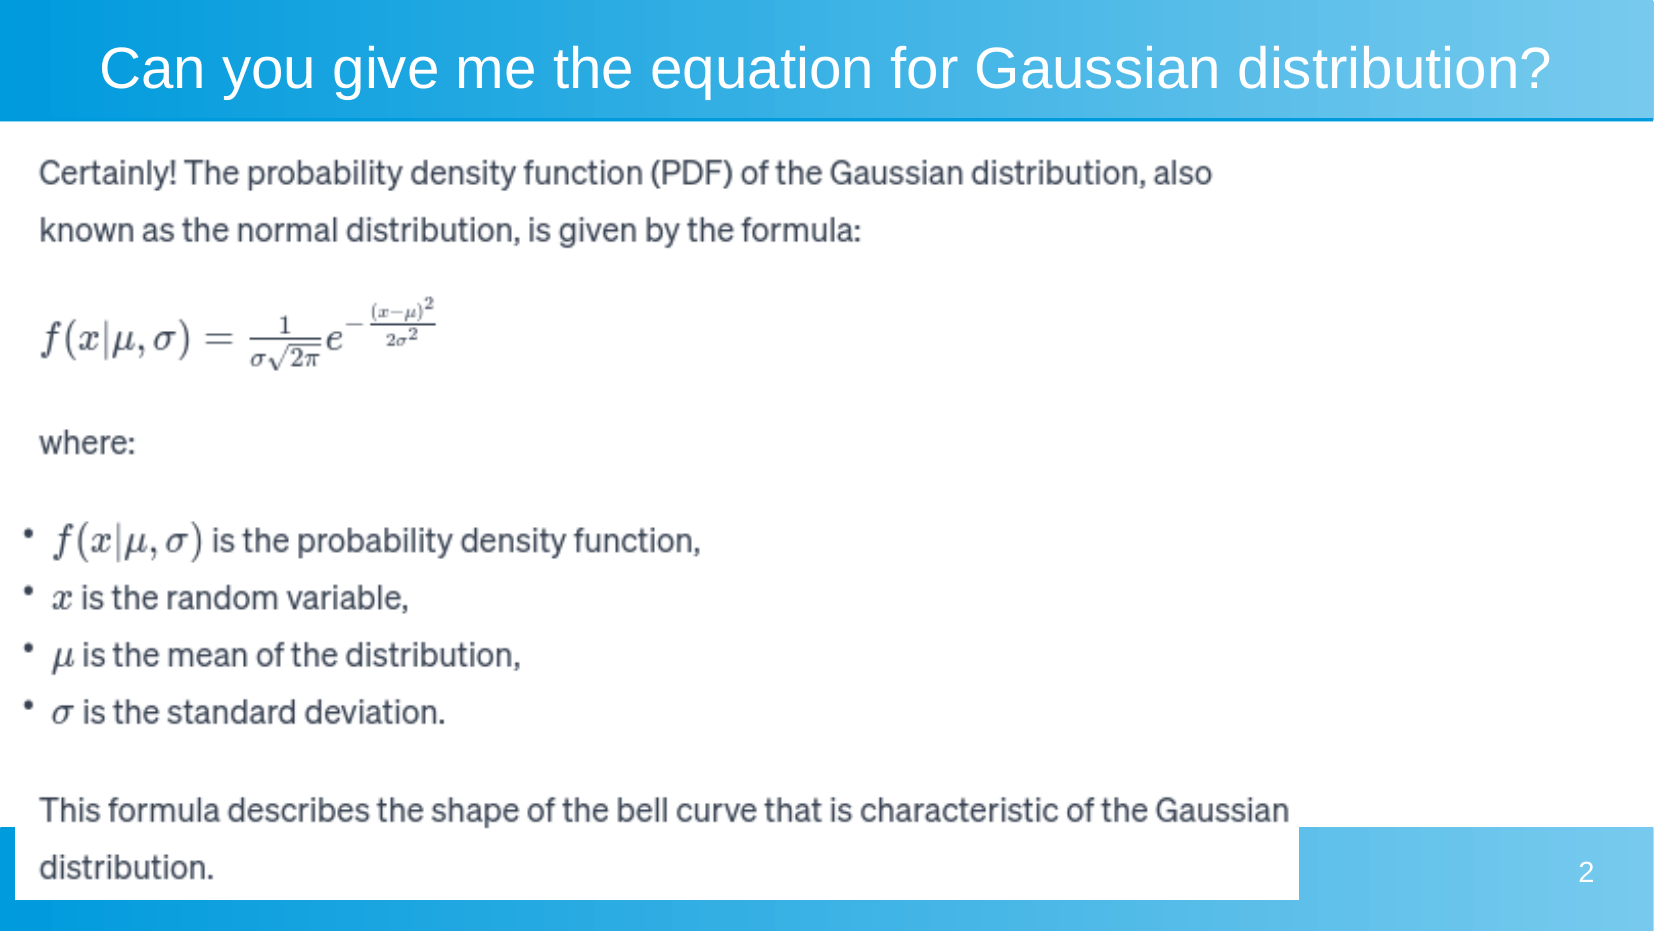

# Can you give me the equation for Gaussian distribution?
2